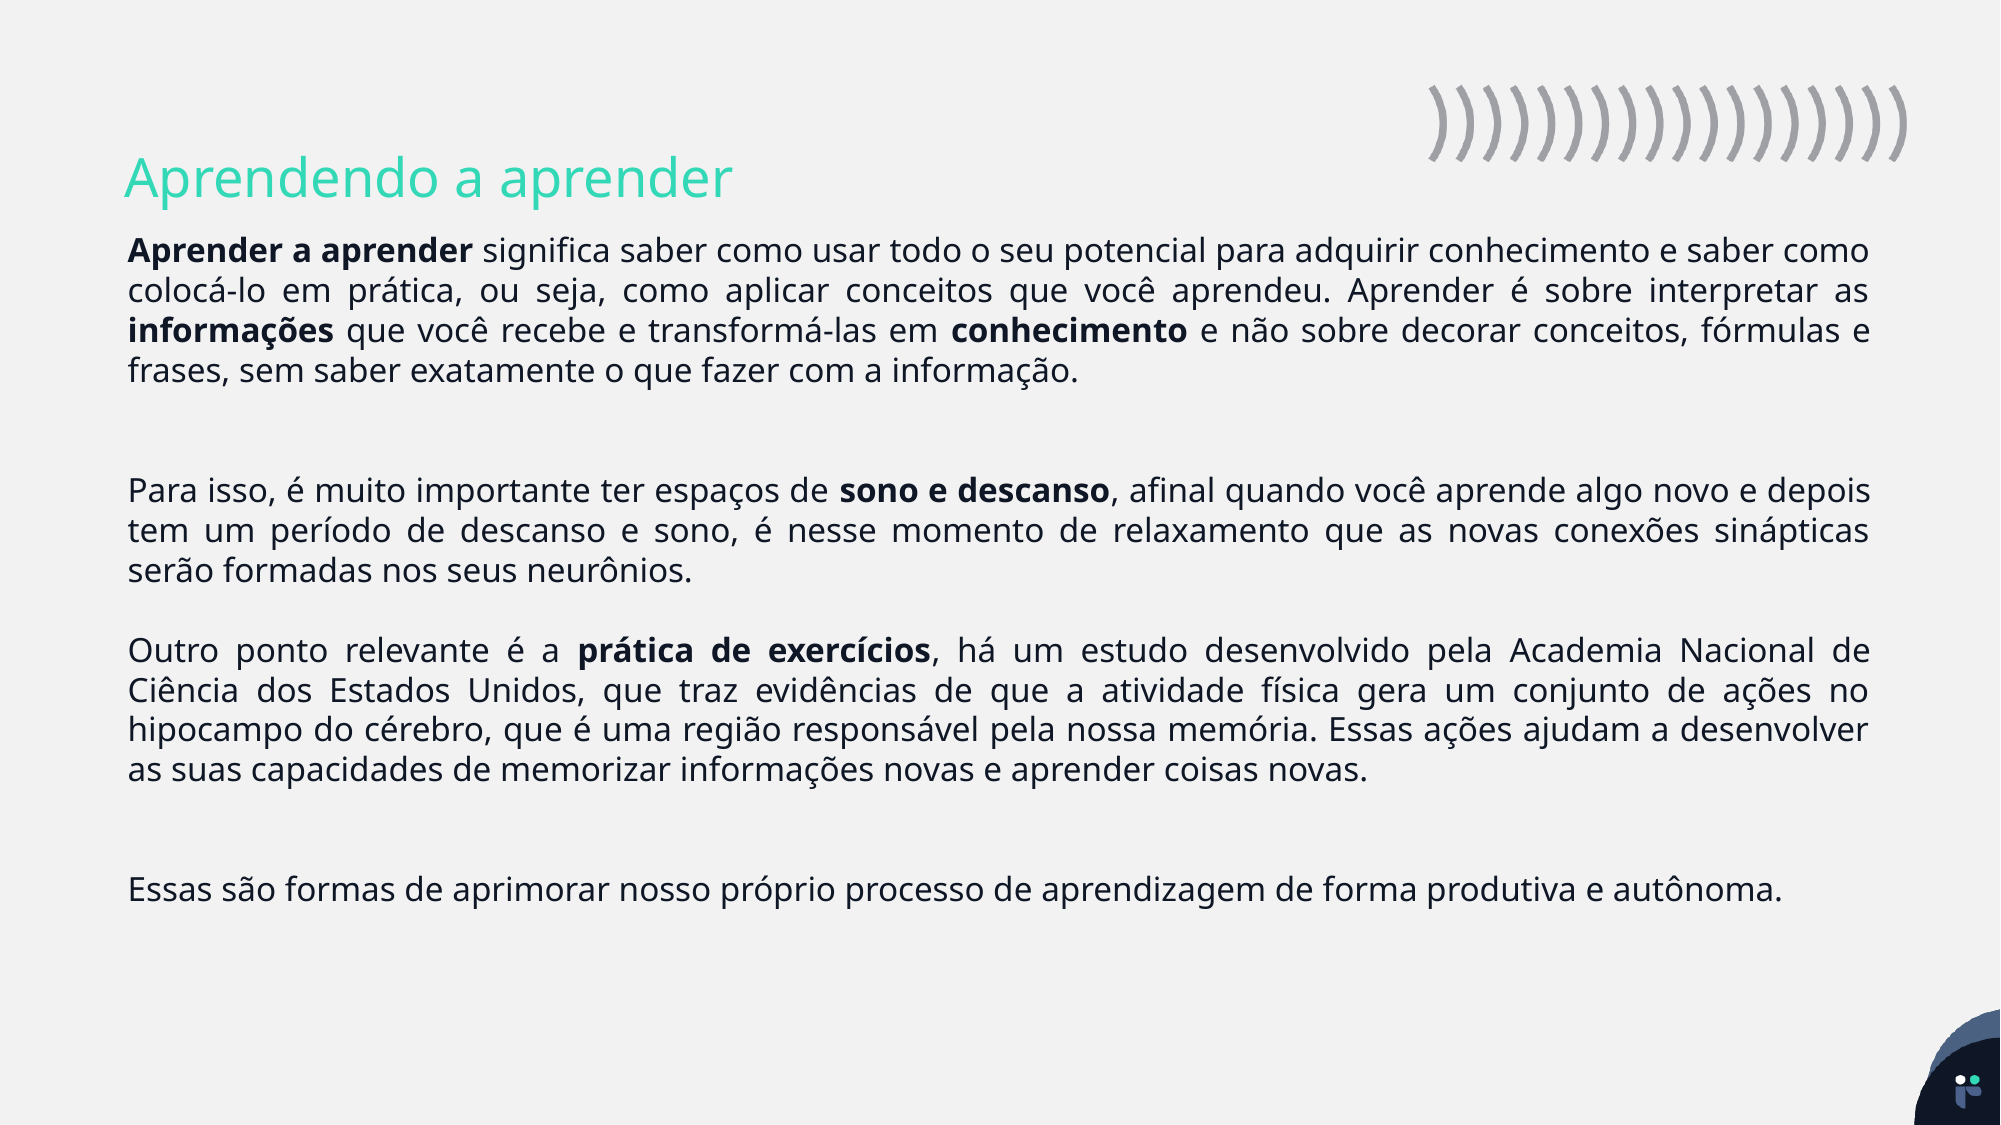

Aprendendo a aprender
Aprender a aprender significa saber como usar todo o seu potencial para adquirir conhecimento e saber como colocá-lo em prática, ou seja, como aplicar conceitos que você aprendeu. Aprender é sobre interpretar as informações que você recebe e transformá-las em conhecimento e não sobre decorar conceitos, fórmulas e frases, sem saber exatamente o que fazer com a informação.
Para isso, é muito importante ter espaços de sono e descanso, afinal quando você aprende algo novo e depois tem um período de descanso e sono, é nesse momento de relaxamento que as novas conexões sinápticas serão formadas nos seus neurônios.
Outro ponto relevante é a prática de exercícios, há um estudo desenvolvido pela Academia Nacional de Ciência dos Estados Unidos, que traz evidências de que a atividade física gera um conjunto de ações no hipocampo do cérebro, que é uma região responsável pela nossa memória. Essas ações ajudam a desenvolver as suas capacidades de memorizar informações novas e aprender coisas novas.
Essas são formas de aprimorar nosso próprio processo de aprendizagem de forma produtiva e autônoma.